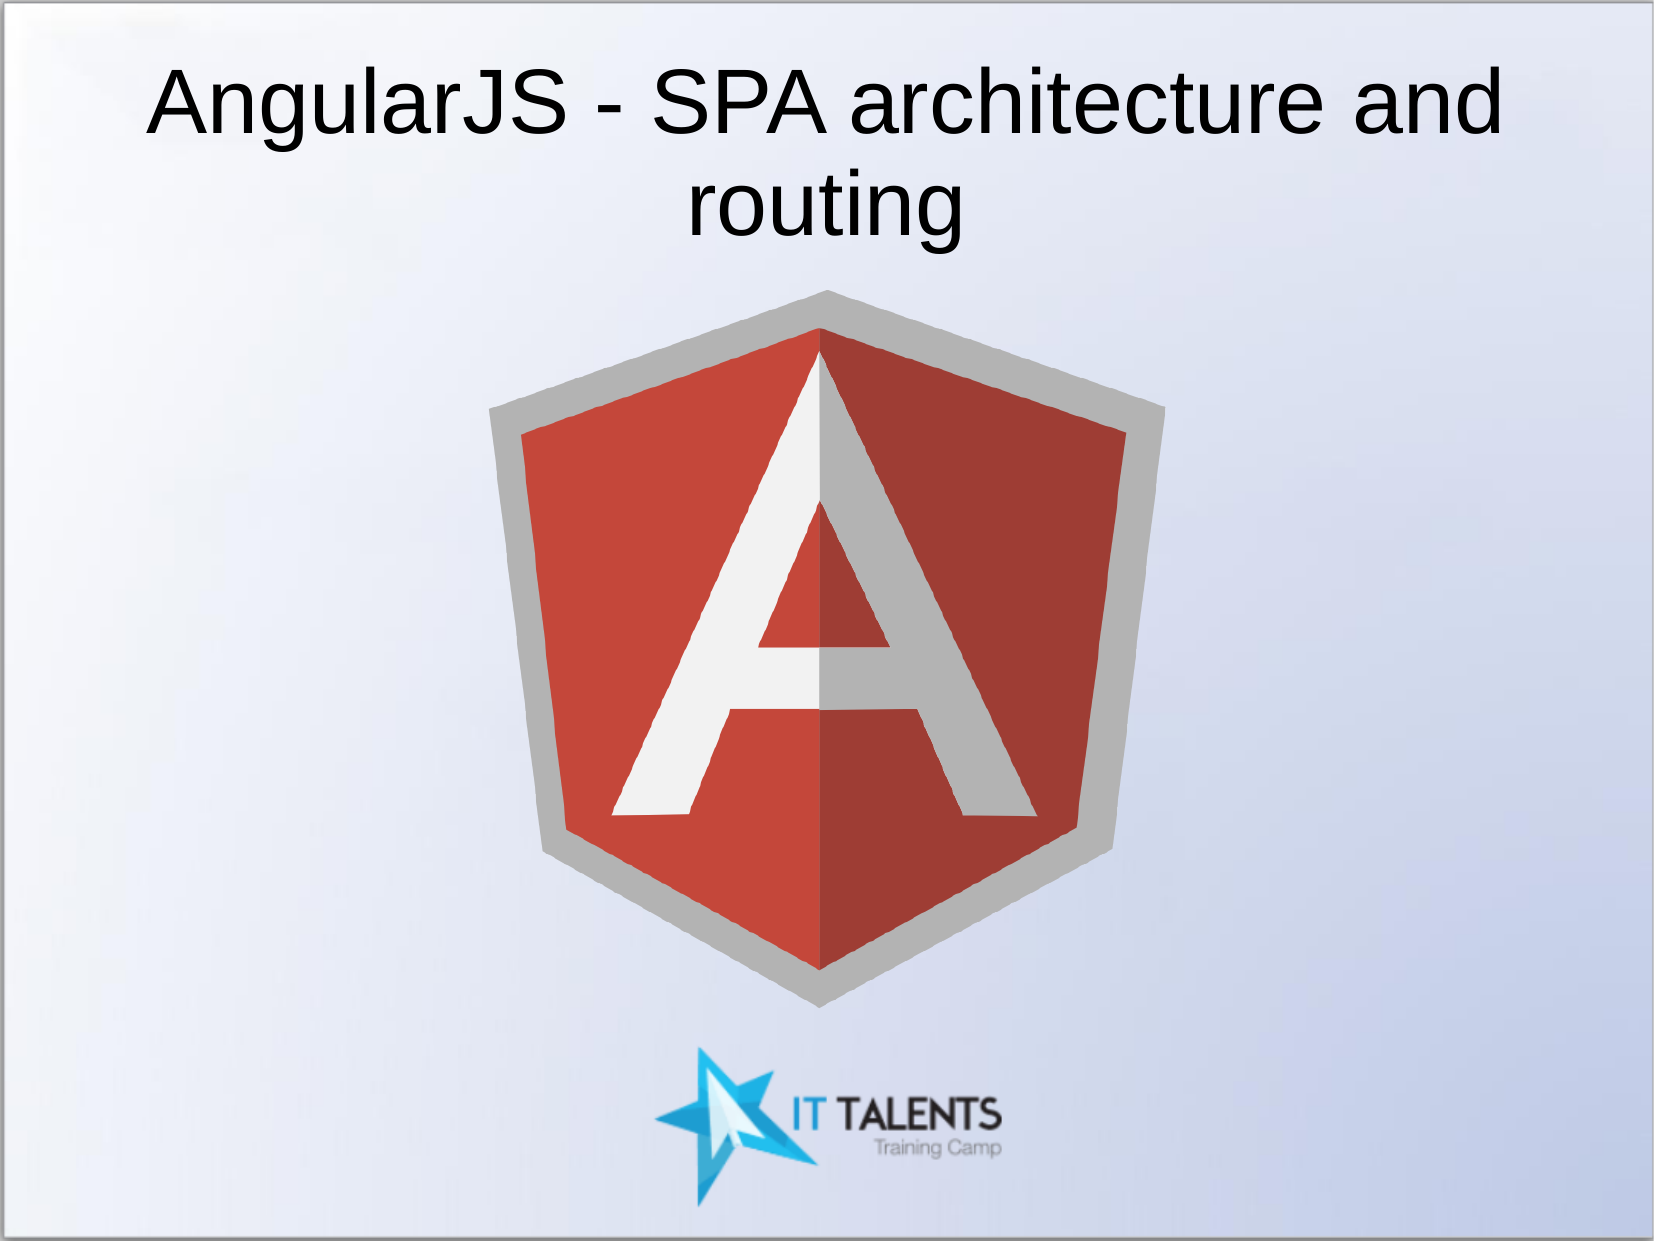

# AngularJS - SPA architecture and routing